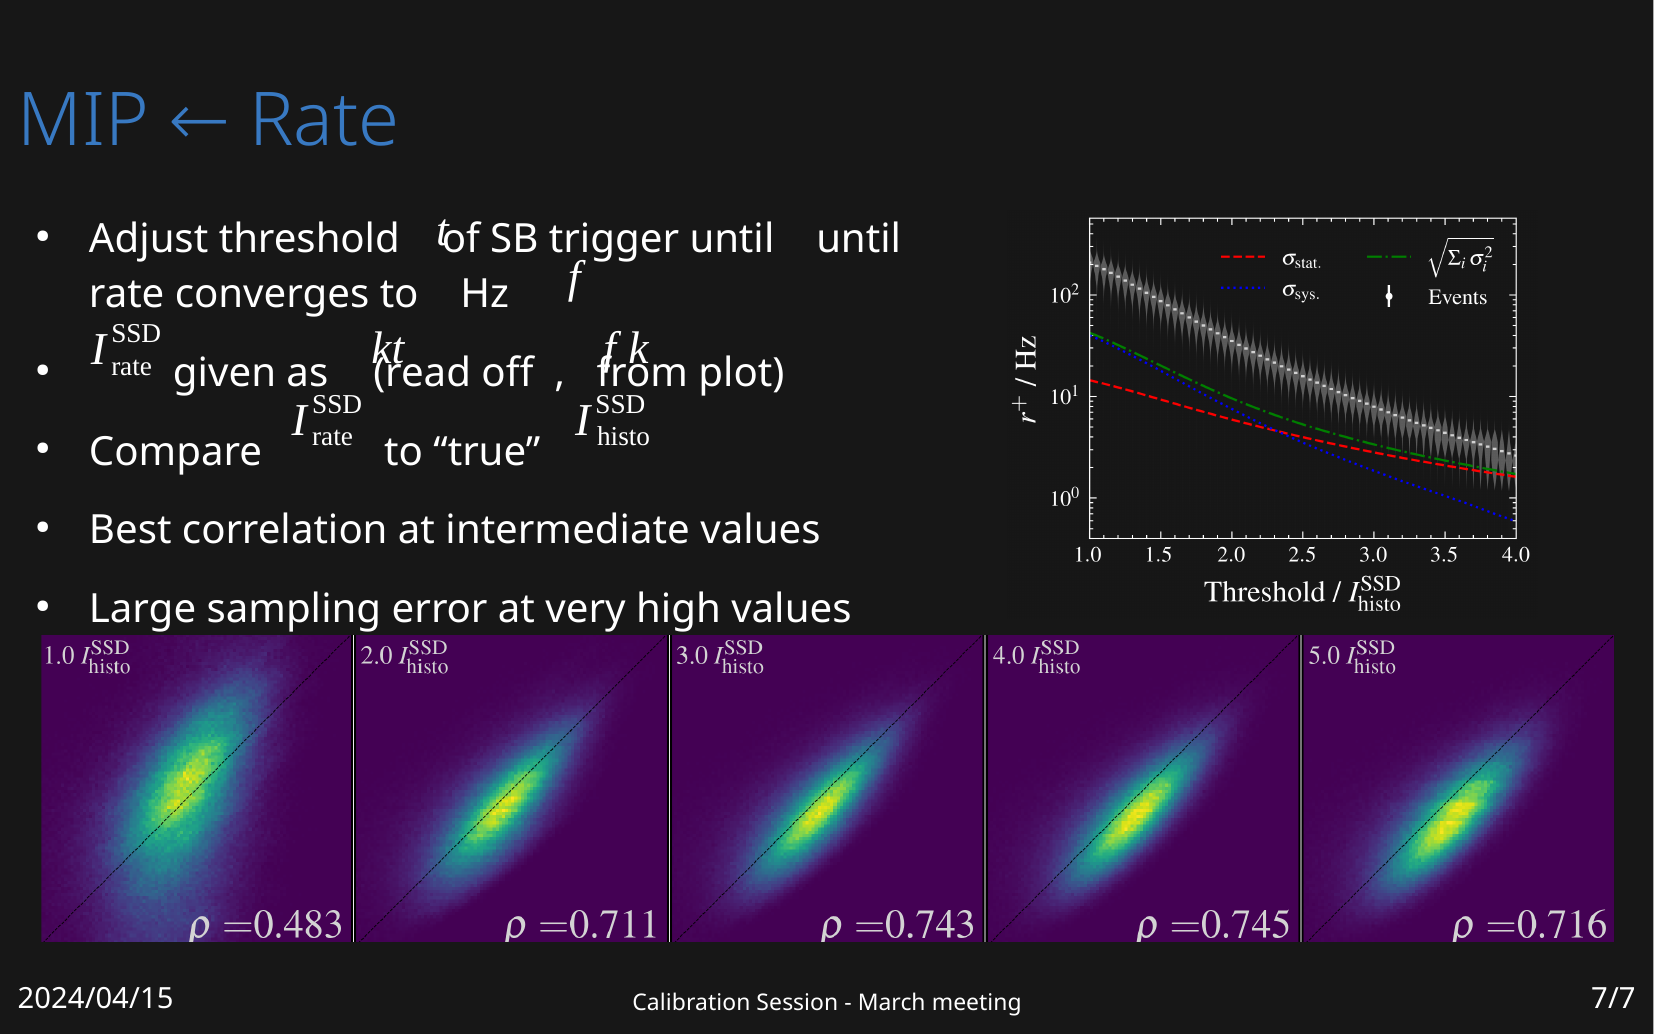

# MIP ← Rate
Adjust threshold of SB trigger until until rate converges to Hz
 given as (read off , from plot)
Compare 		to “true”
Best correlation at intermediate values
Large sampling error at very high values
2024/04/15
Calibration Session - March meeting
7